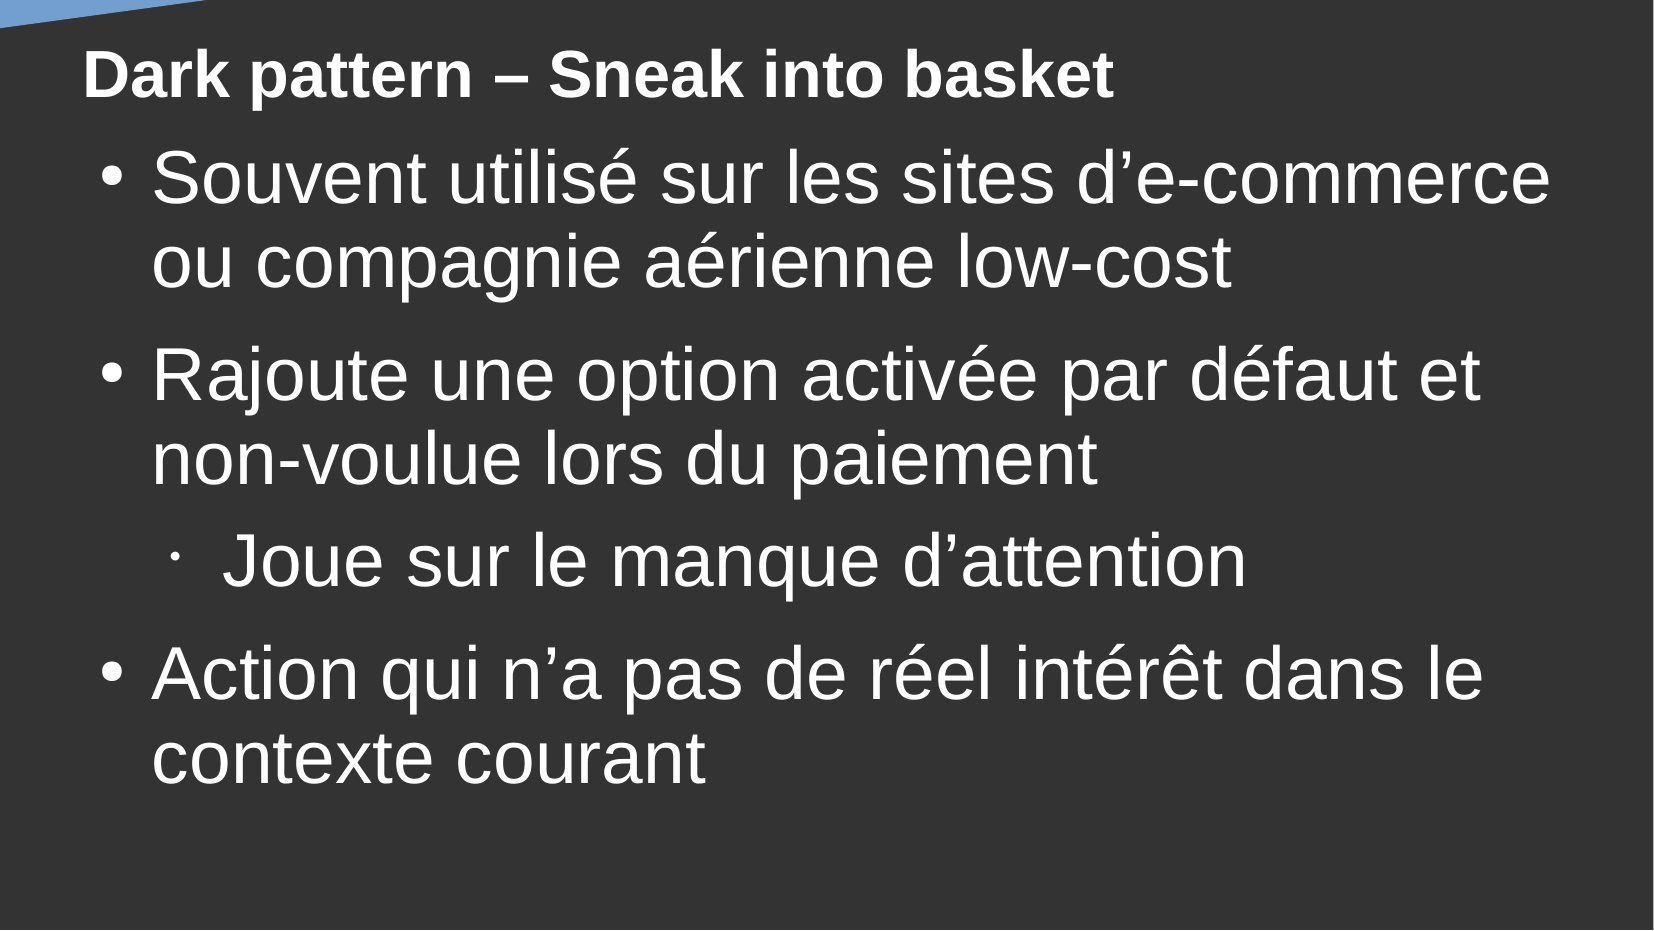

# Dark pattern – Sneak into basket
Souvent utilisé sur les sites d’e-commerce ou compagnie aérienne low-cost
Rajoute une option activée par défaut et non-voulue lors du paiement
Joue sur le manque d’attention
Action qui n’a pas de réel intérêt dans le contexte courant